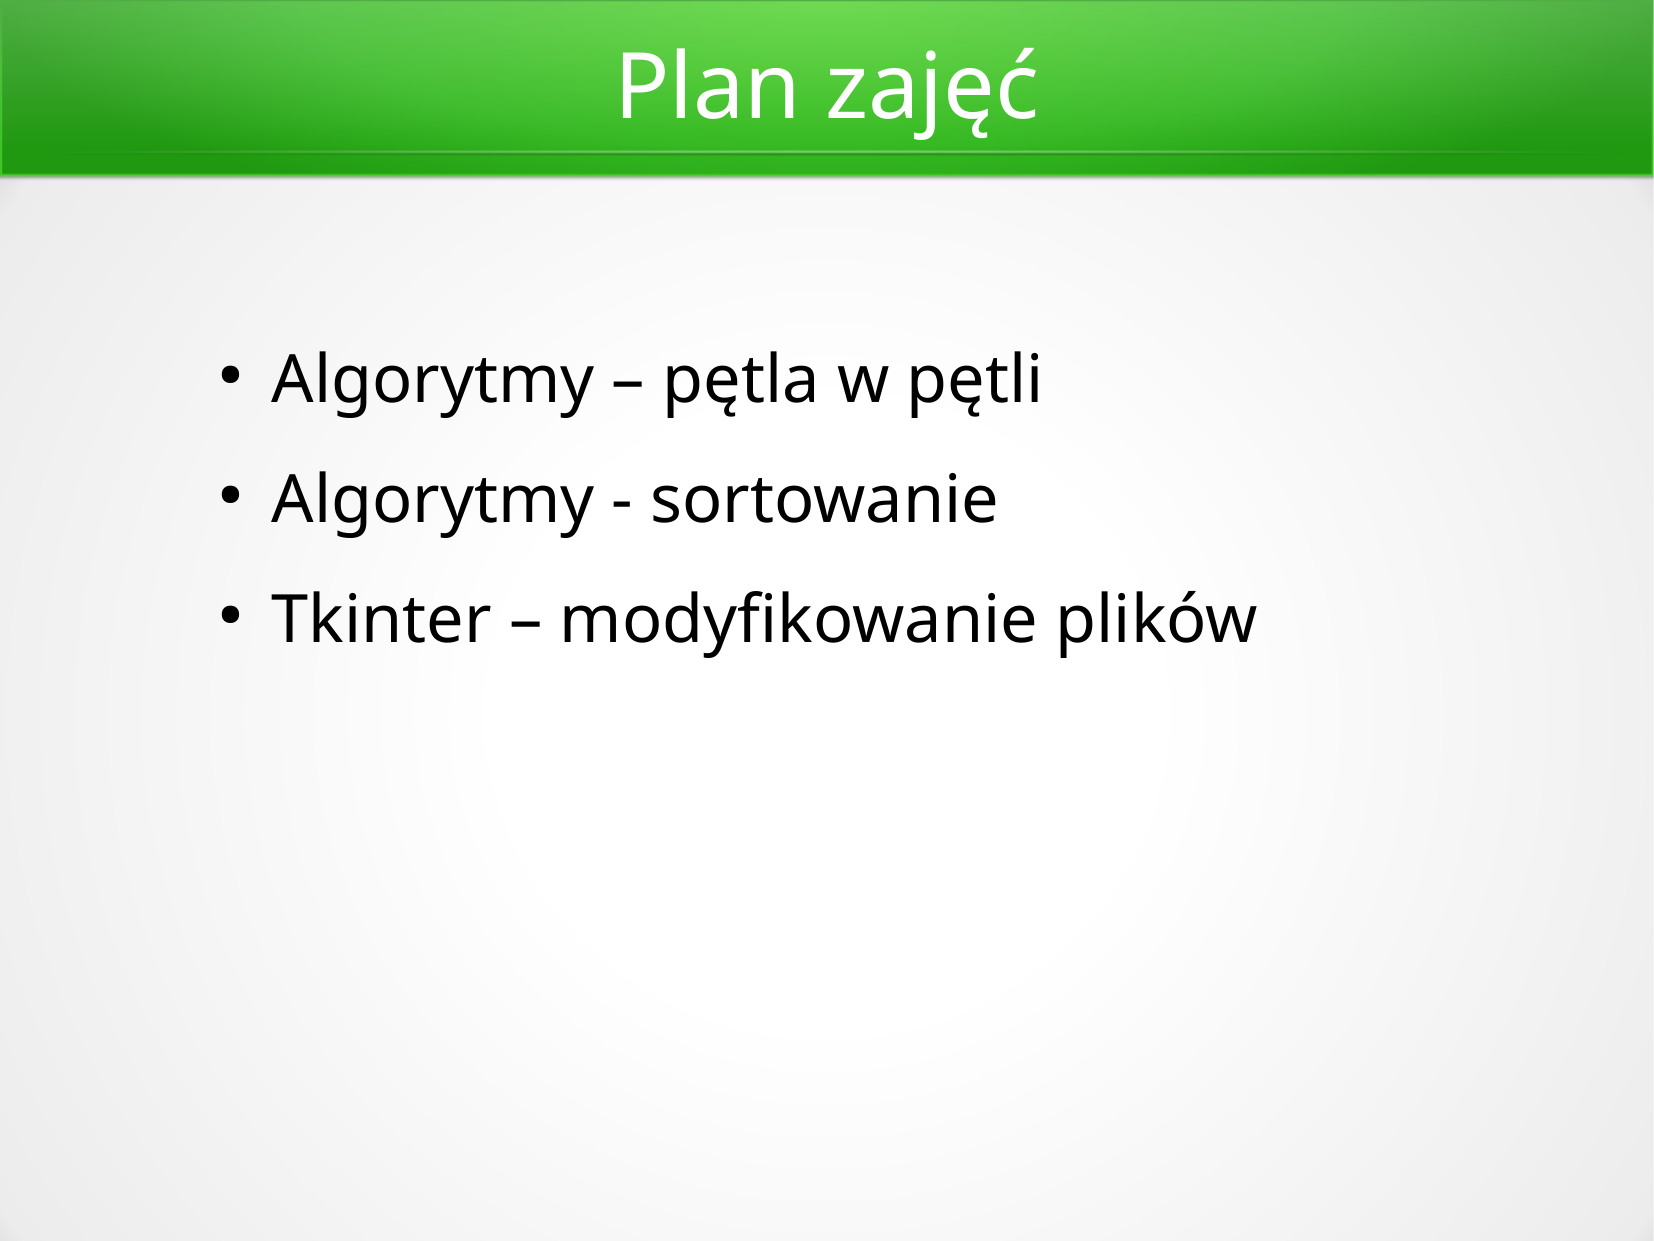

# Plan zajęć
Algorytmy – pętla w pętli
Algorytmy - sortowanie
Tkinter – modyfikowanie plików